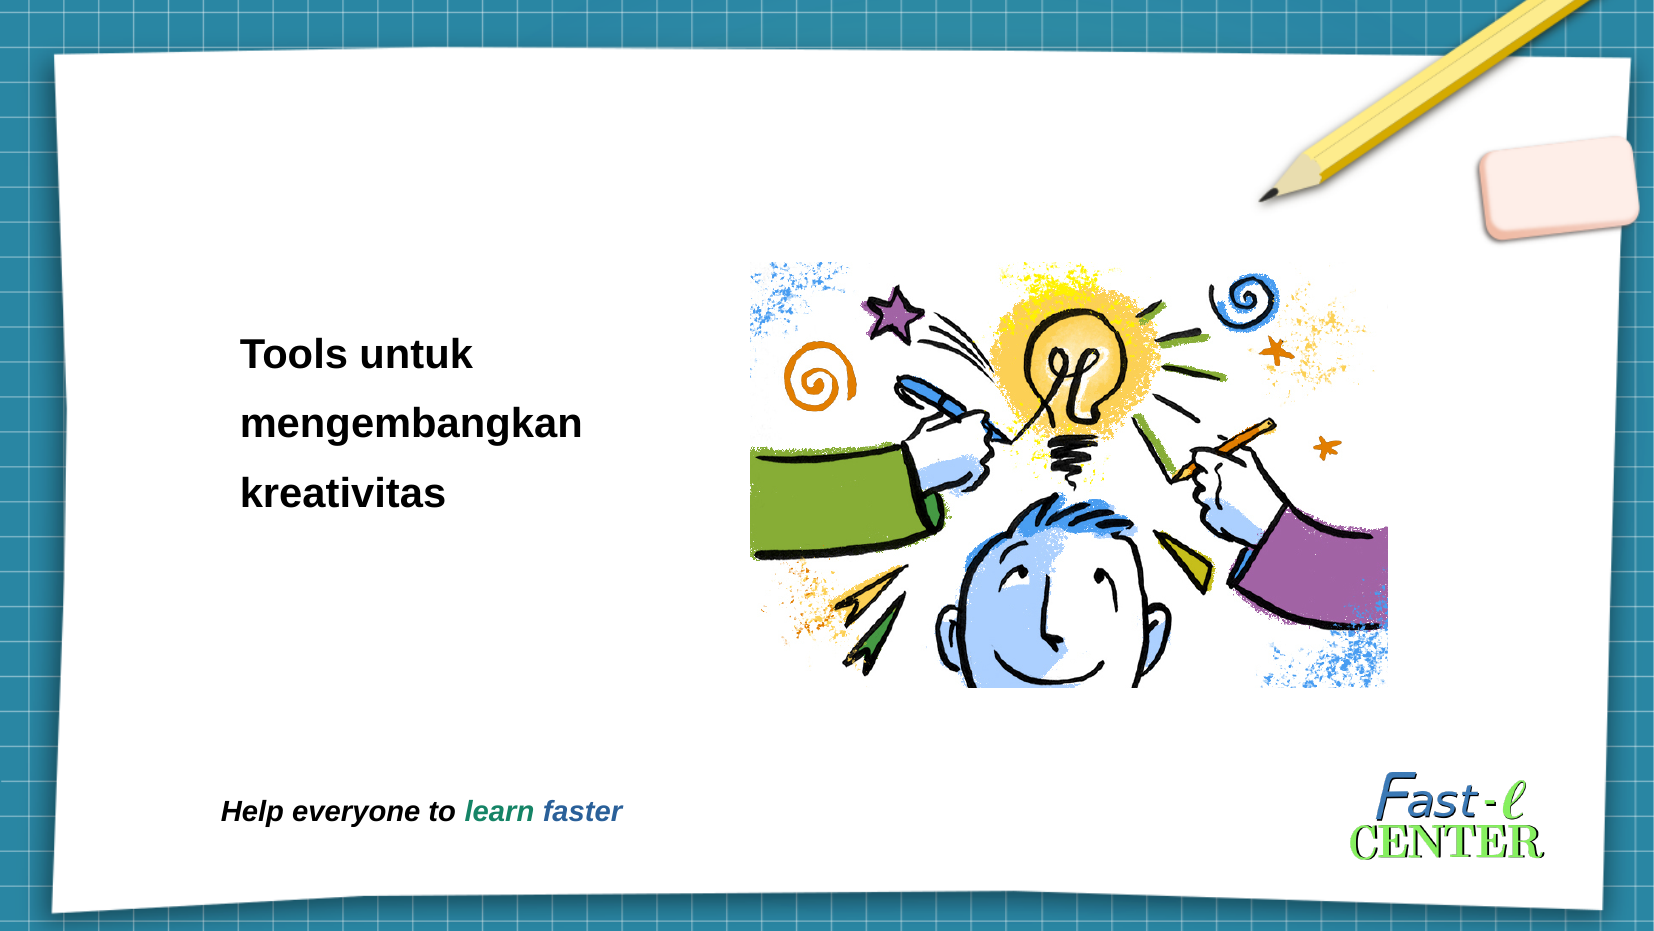

Tools untuk mengembangkan kreativitas
Help everyone to learn faster